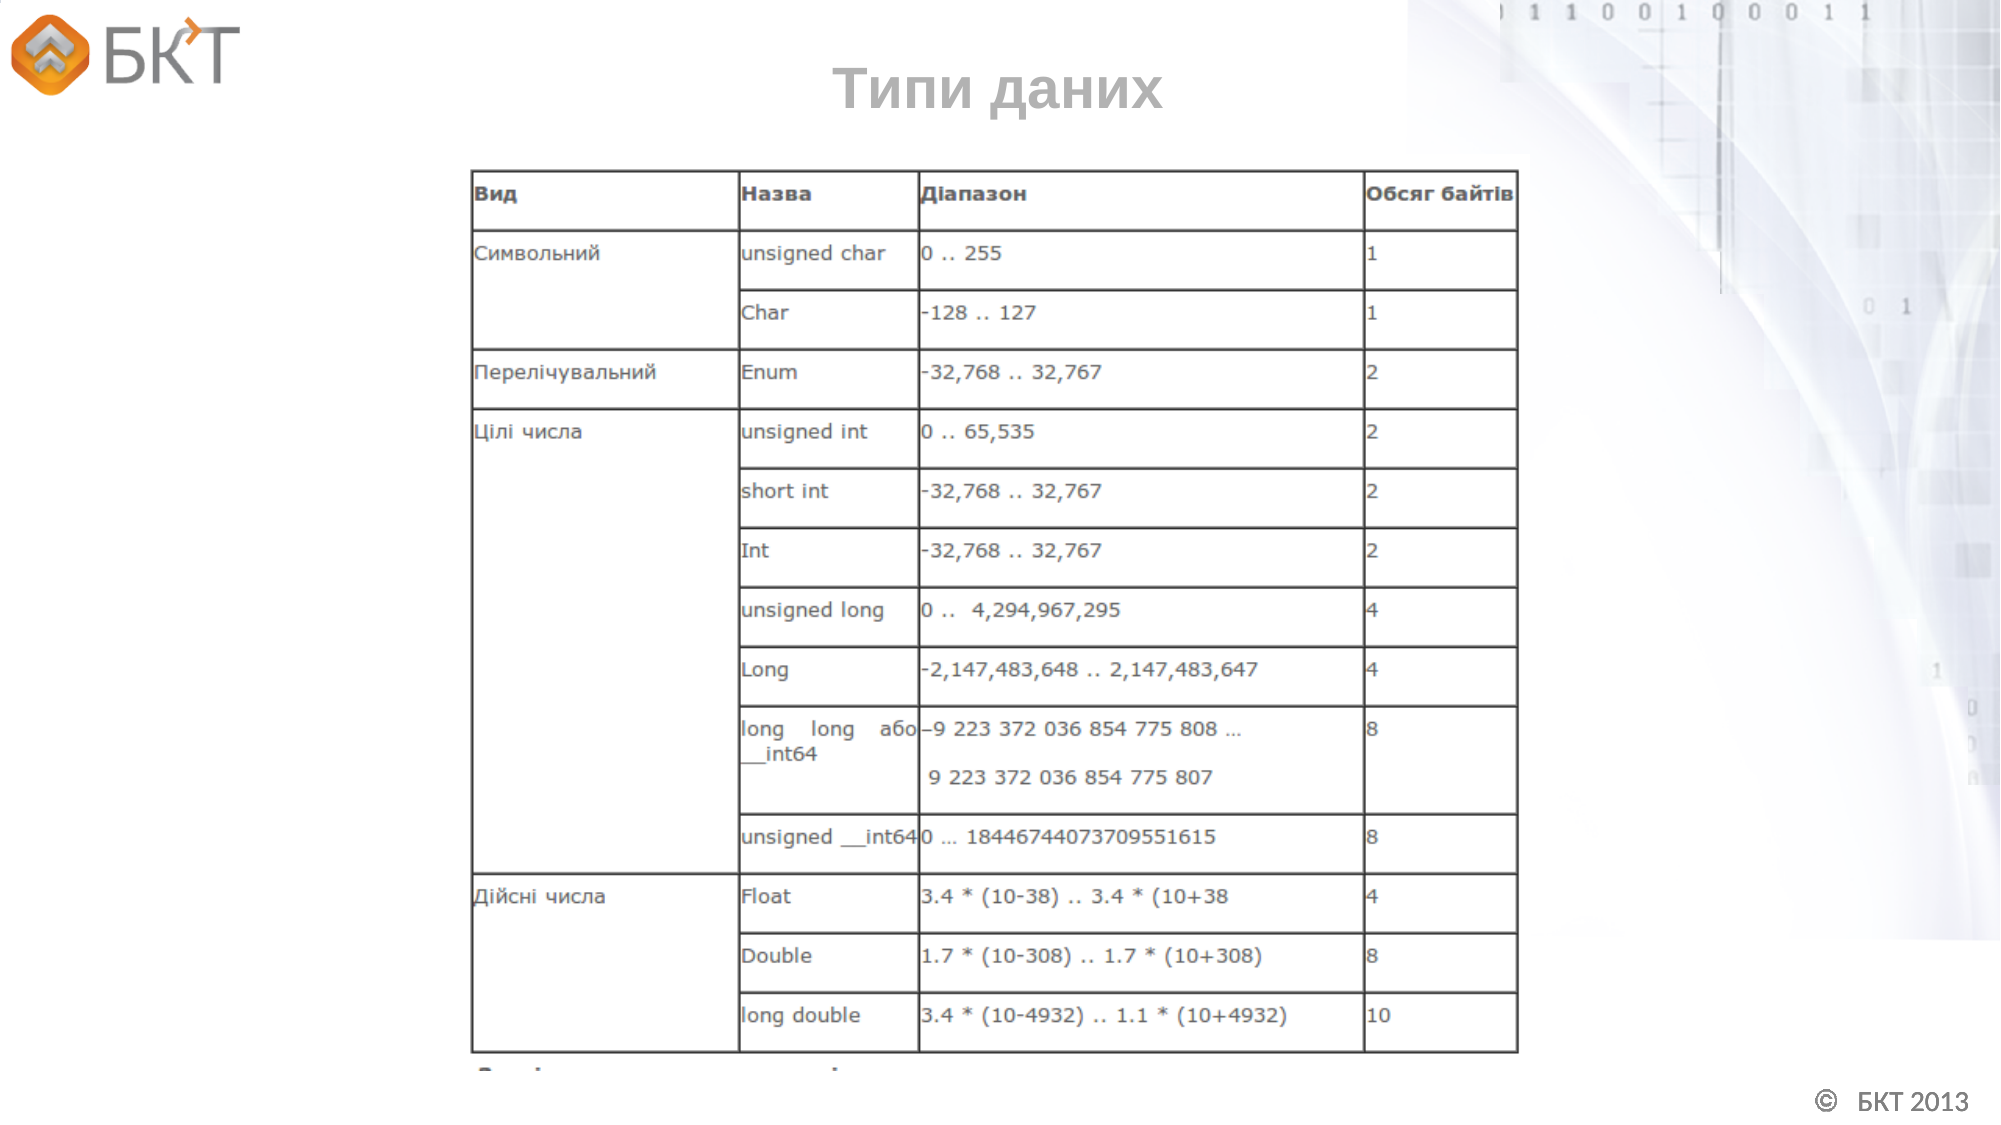

Типи даних
БКТ 2013
БКТ 2013
БКТ 2013
БКТ 2013